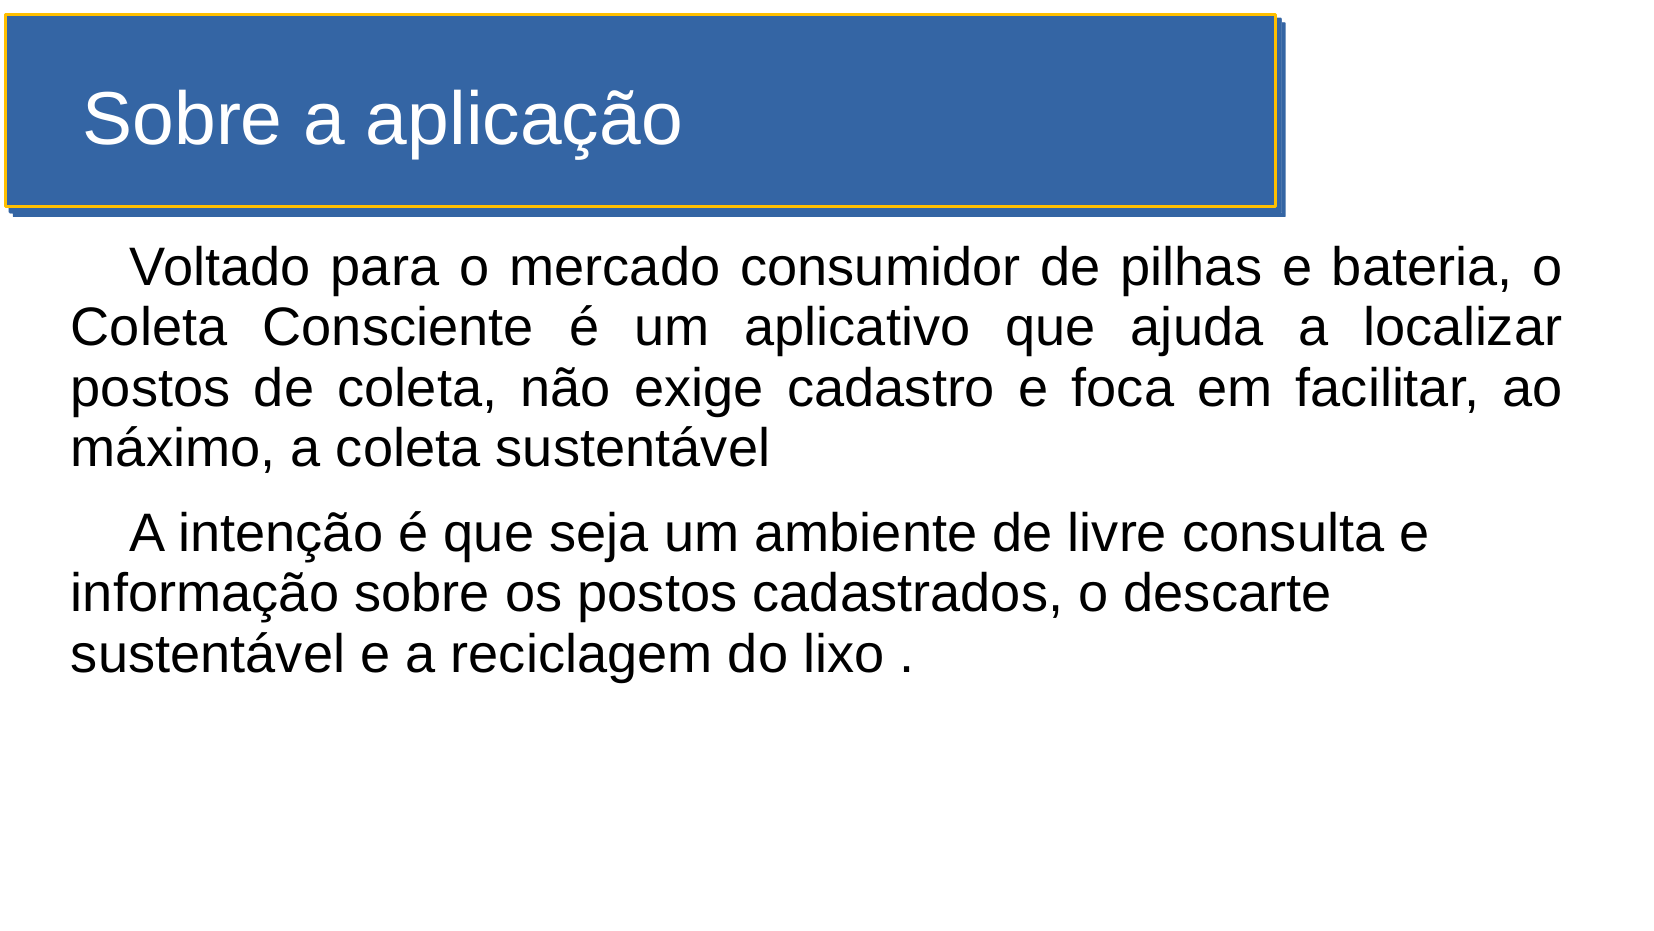

# Sobre a aplicação
Voltado para o mercado consumidor de pilhas e bateria, o Coleta Consciente é um aplicativo que ajuda a localizar postos de coleta, não exige cadastro e foca em facilitar, ao máximo, a coleta sustentável
A intenção é que seja um ambiente de livre consulta e informação sobre os postos cadastrados, o descarte sustentável e a reciclagem do lixo .